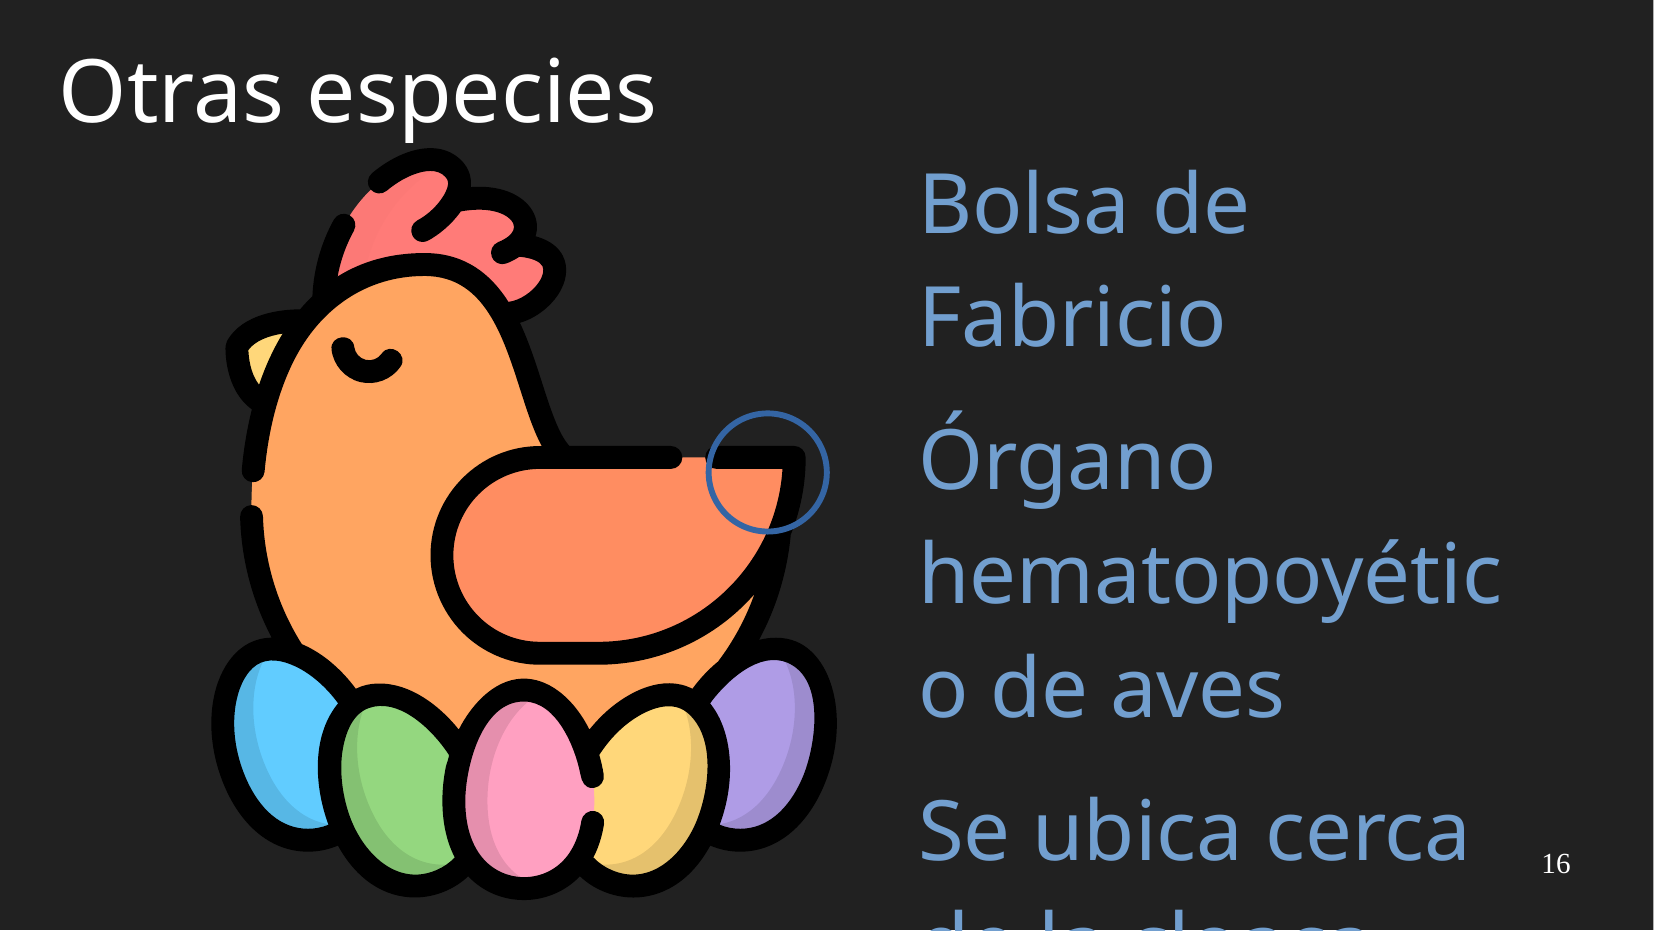

# Otras especies
Bolsa de Fabricio
Órgano hematopoyético de aves
Se ubica cerca de la cloaca
16